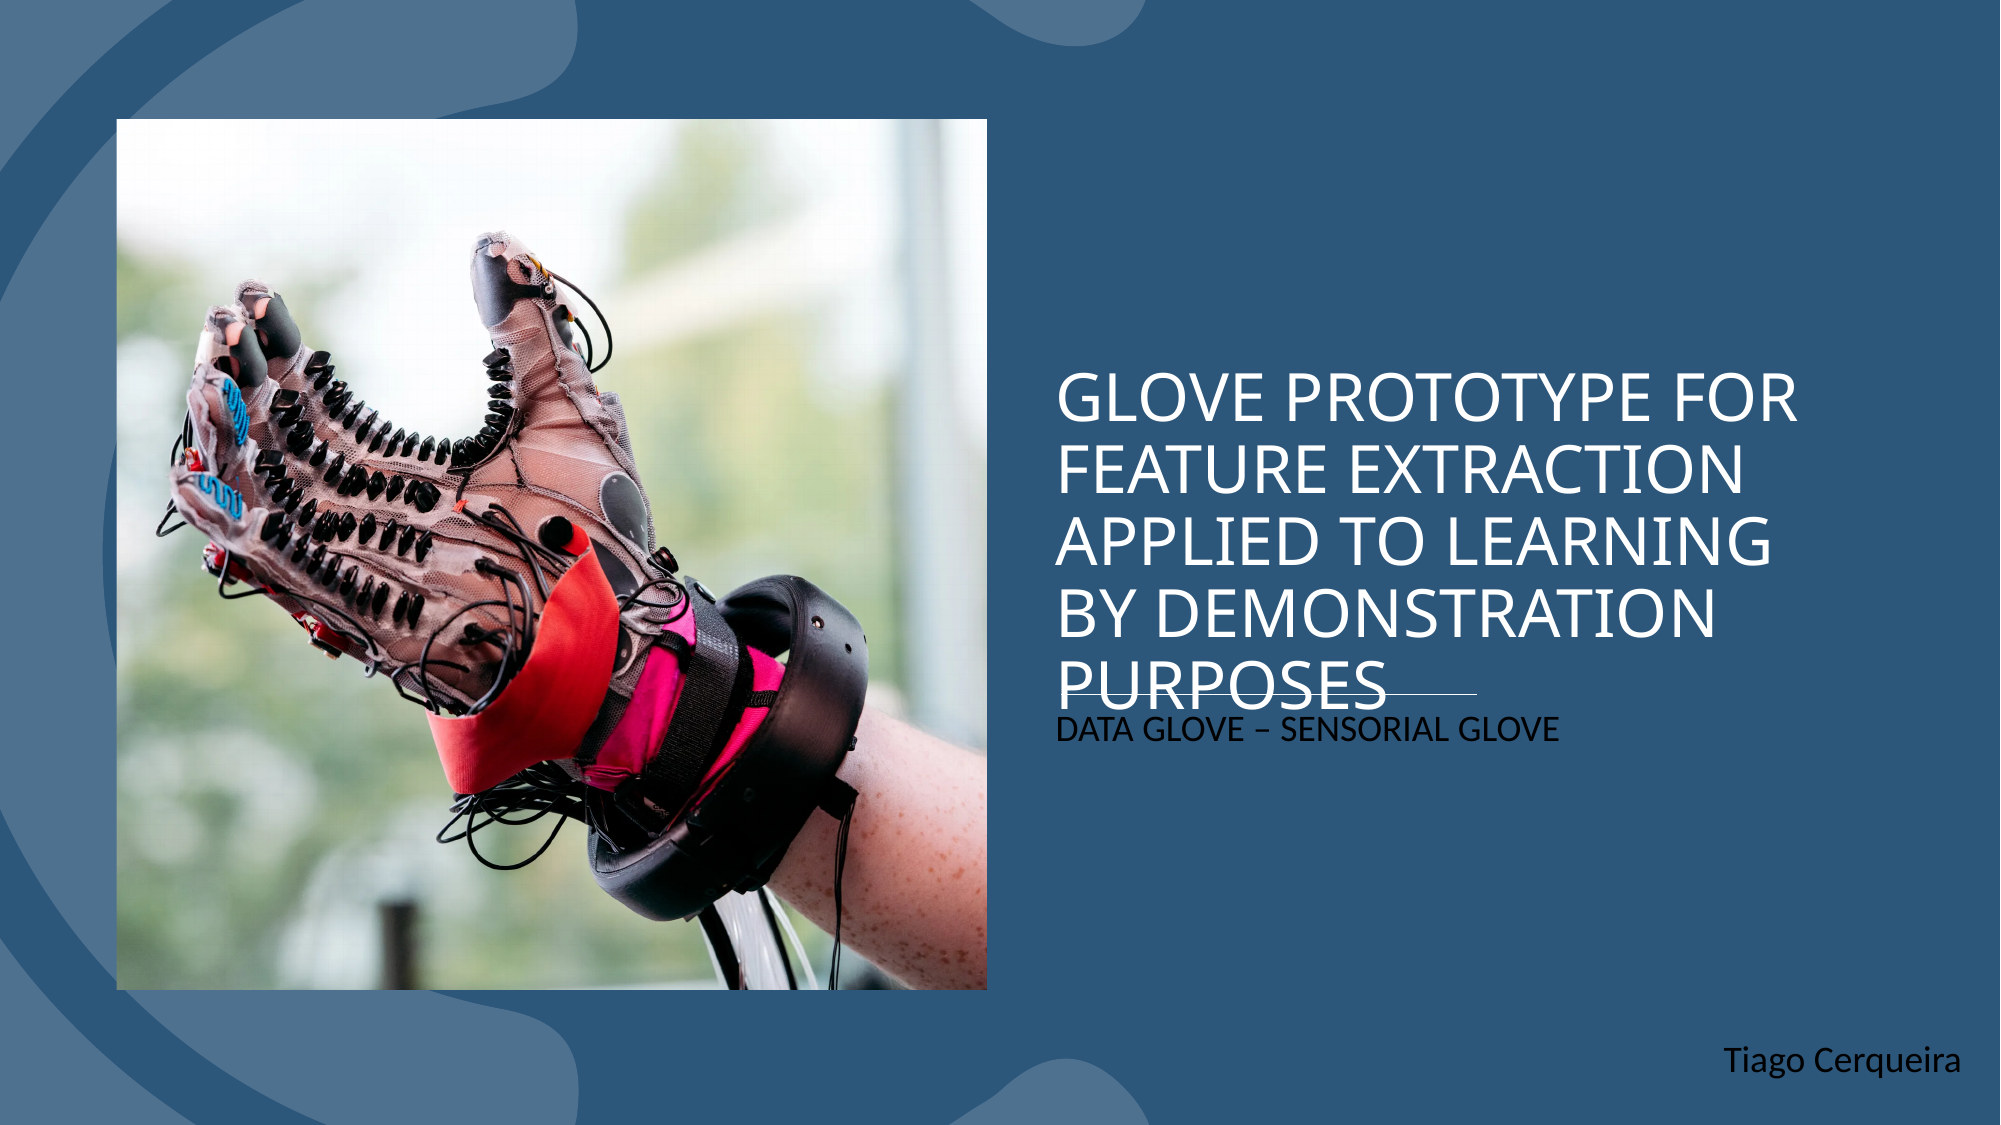

# Glove prototype for feature extraction applied to learning by demonstration purposes
Data glove – Sensorial Glove
Tiago Cerqueira